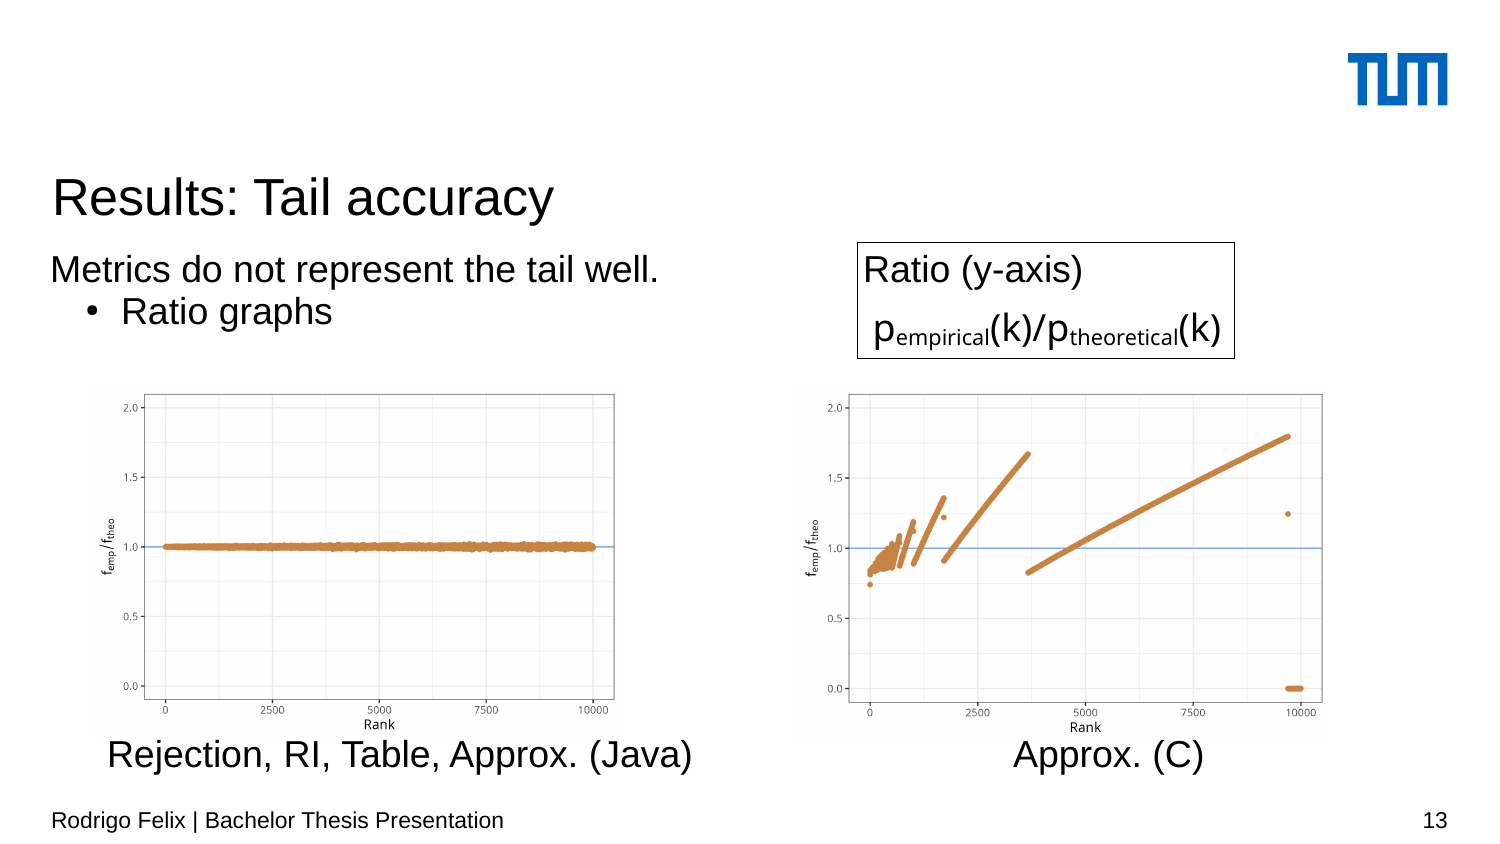

# Results: Tail accuracy
Metrics do not represent the tail well.
Ratio graphs
| Ratio (y-axis) |
| --- |
| pempirical(k)/ptheoretical(k) |
Rejection, RI, Table, Approx. (Java)
Approx. (C)
Rodrigo Felix | Bachelor Thesis Presentation
13